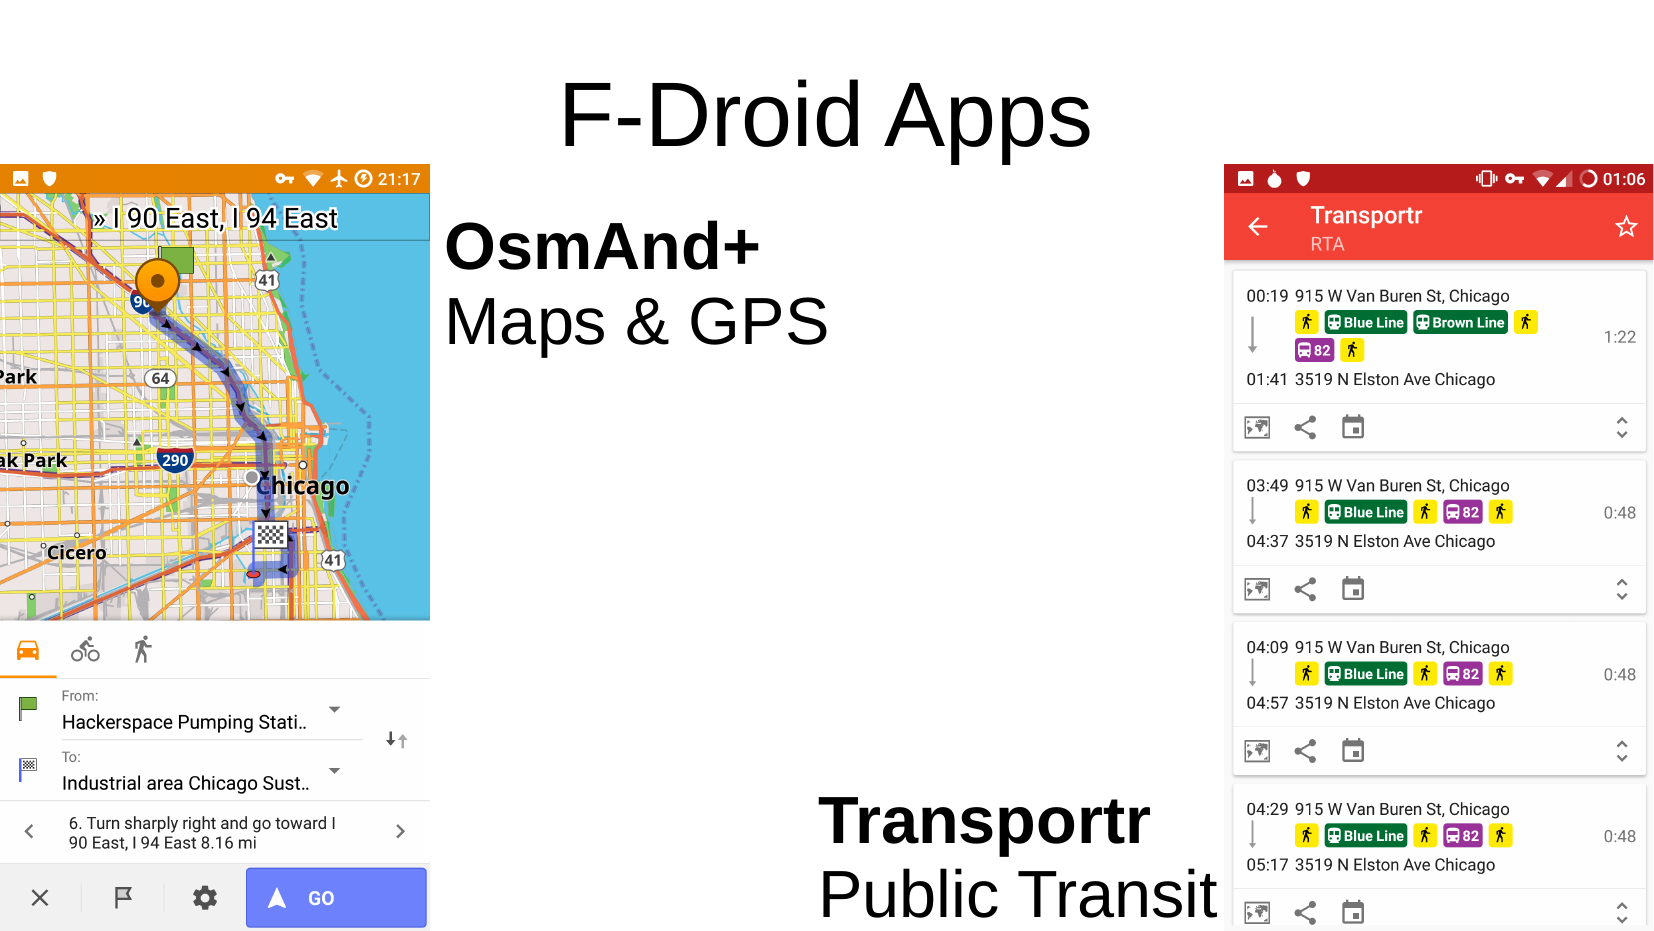

# F-Droid Apps
OsmAnd+
Maps & GPS
Transportr
Public Transit